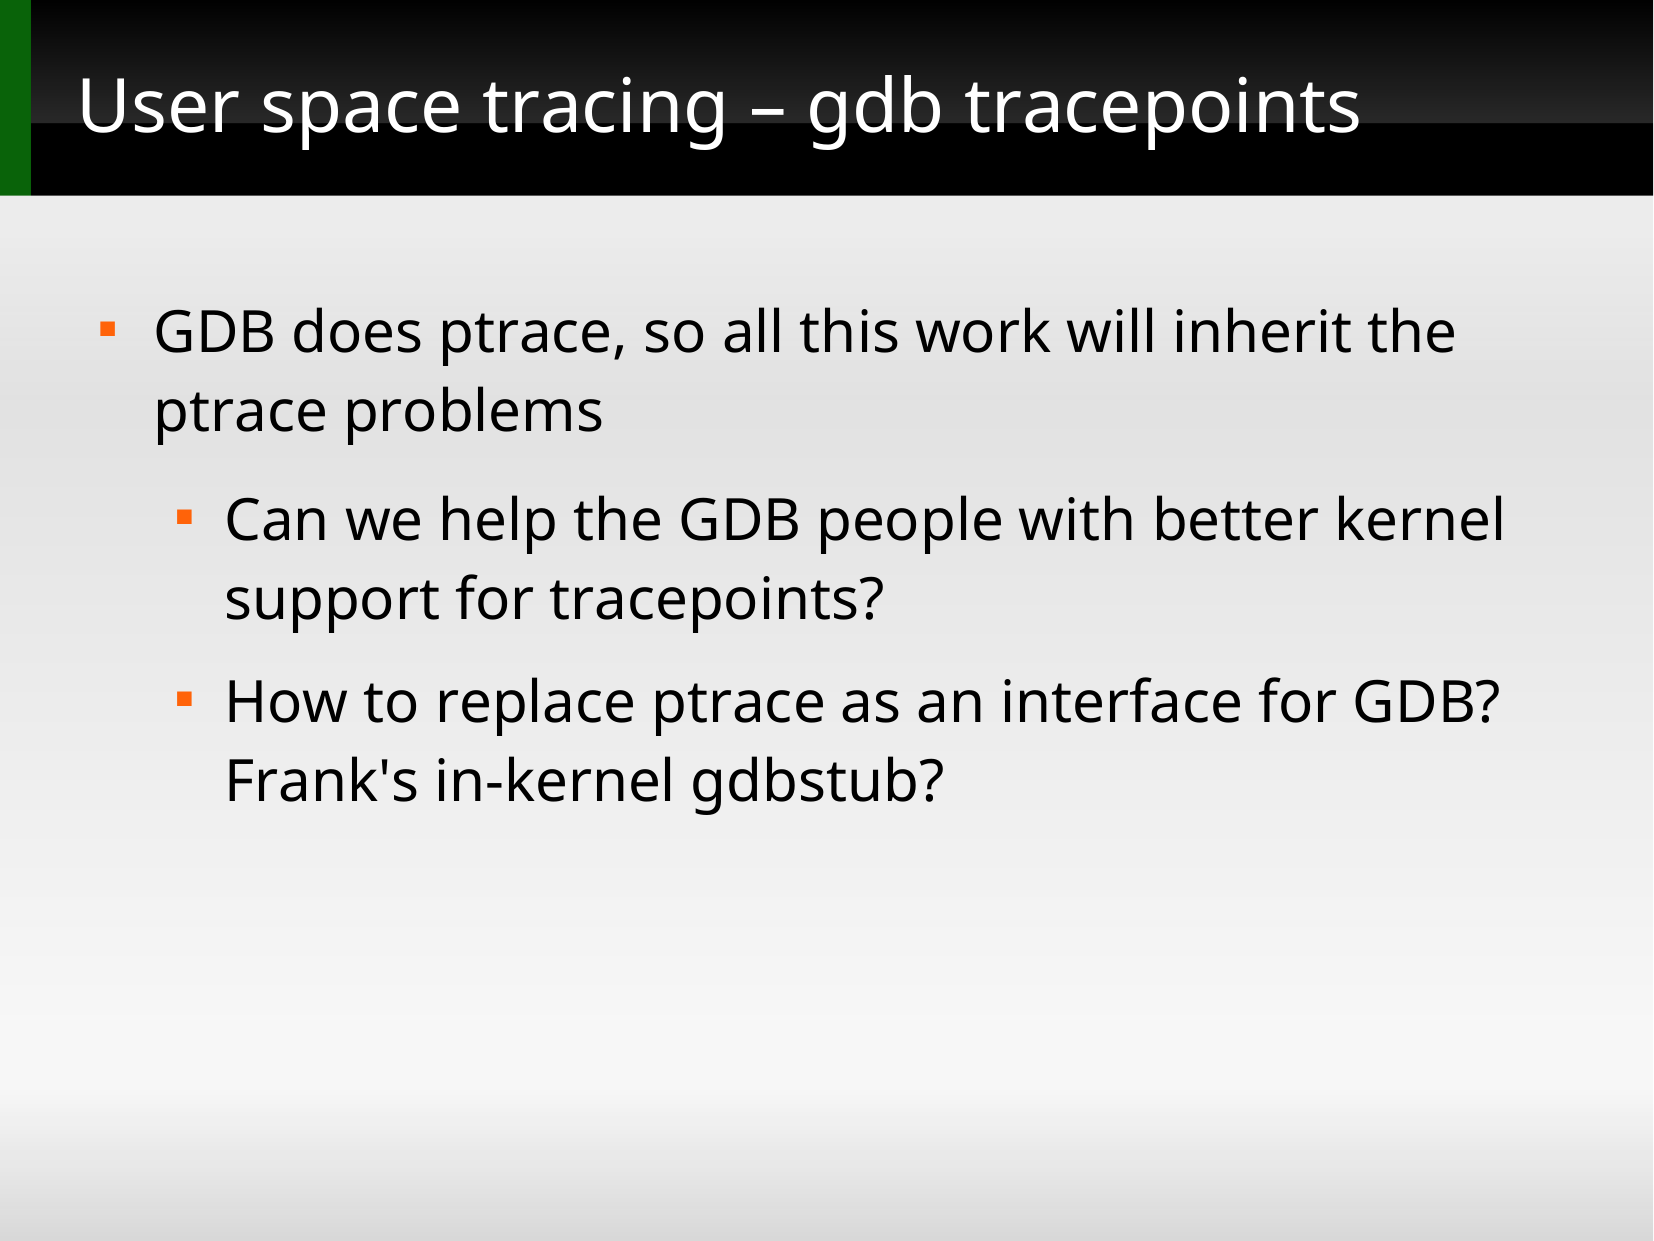

# User space tracing – gdb tracepoints
GDB does ptrace, so all this work will inherit the ptrace problems
Can we help the GDB people with better kernel support for tracepoints?
How to replace ptrace as an interface for GDB? Frank's in-kernel gdbstub?